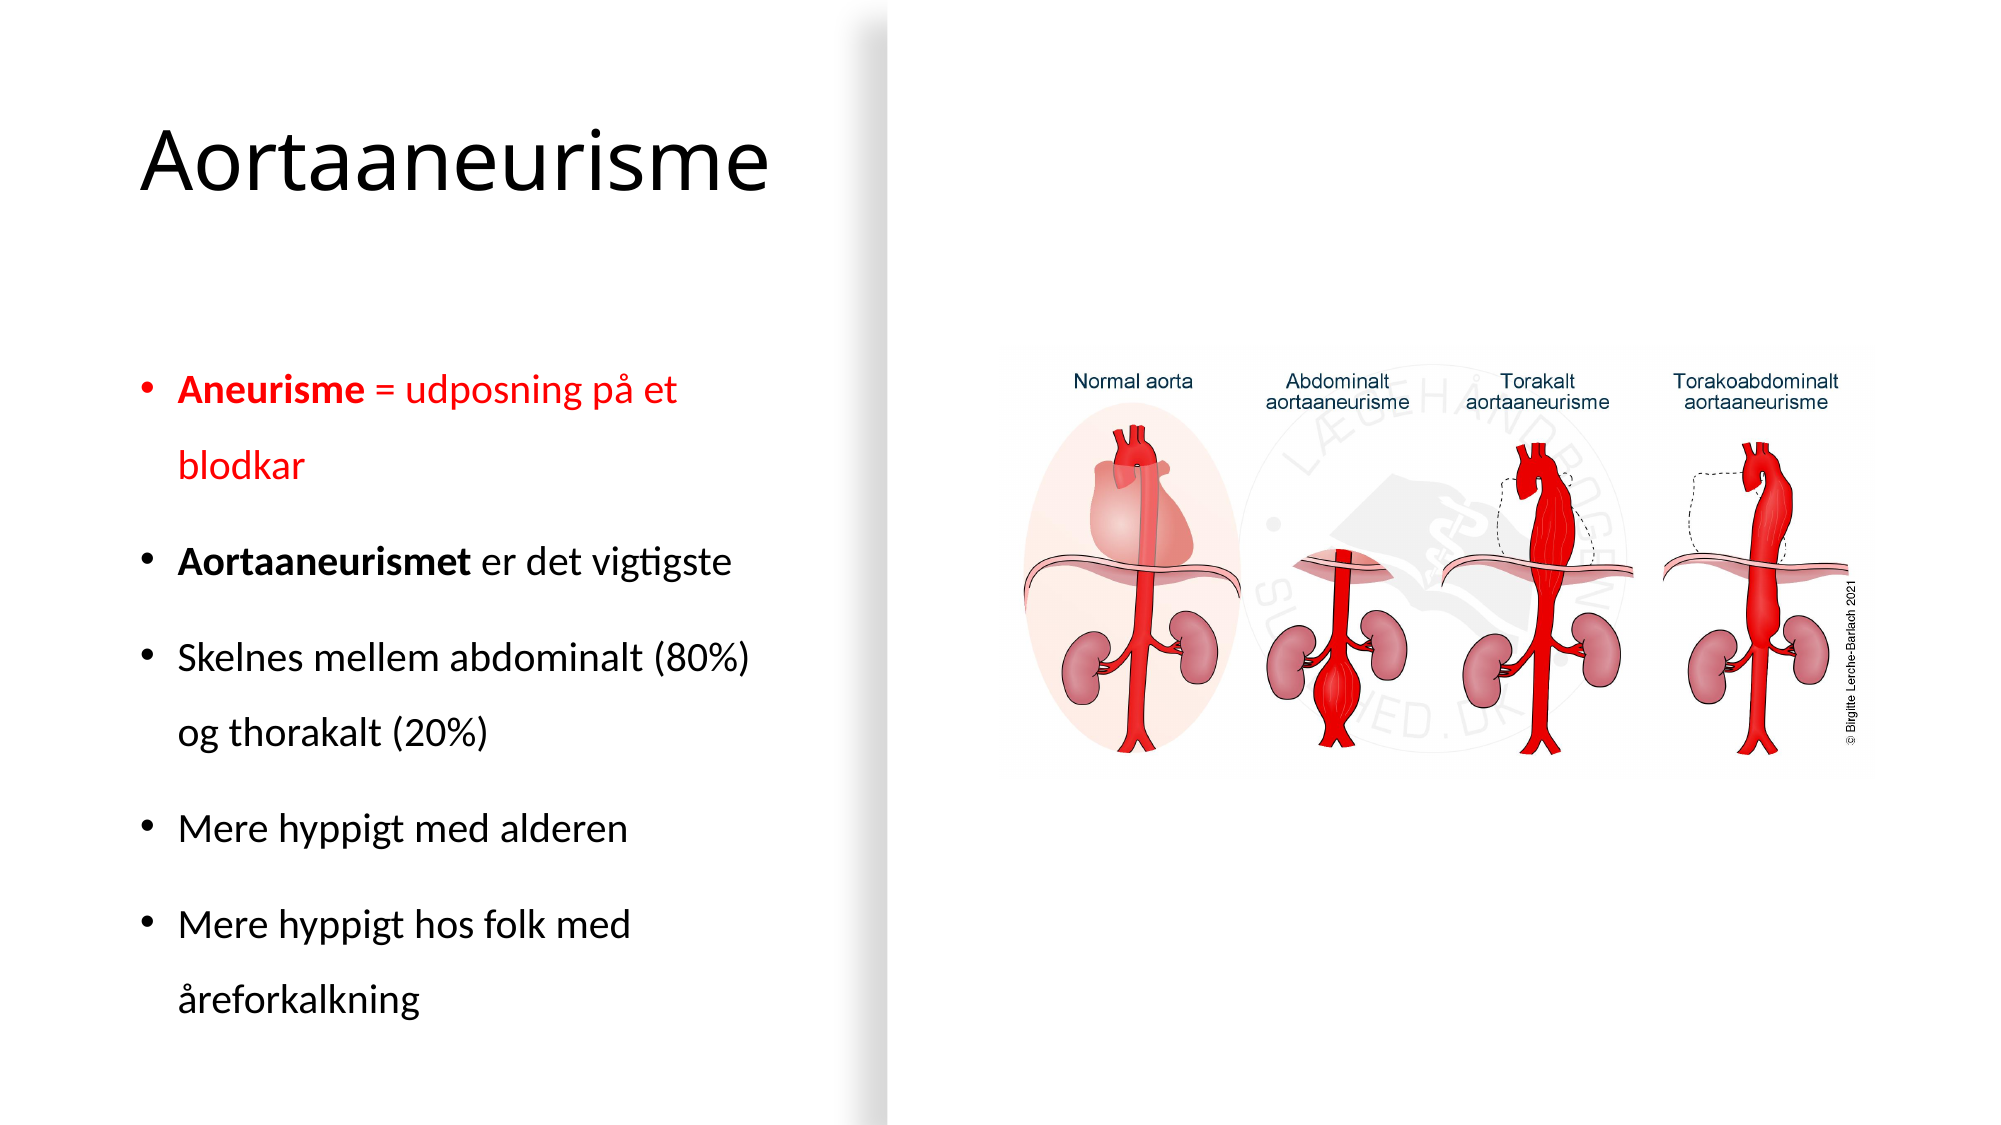

# Aortaaneurisme
Aneurisme = udposning på et blodkar
Aortaaneurismet er det vigtigste
Skelnes mellem abdominalt (80%) og thorakalt (20%)
Mere hyppigt med alderen
Mere hyppigt hos folk med åreforkalkning